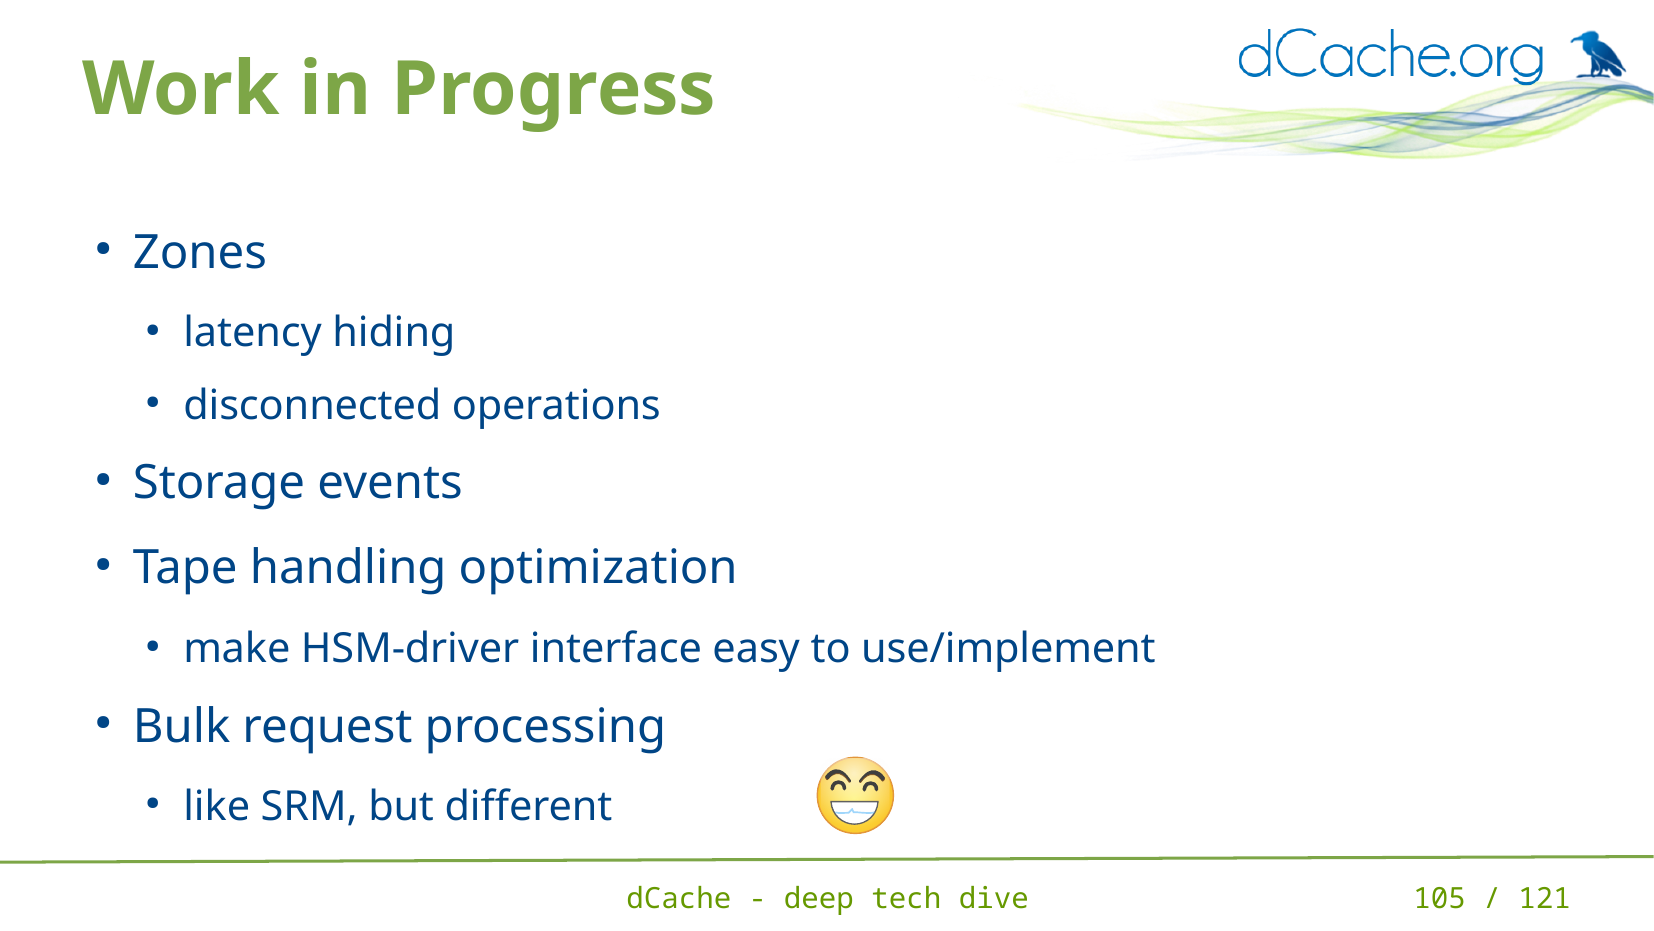

# Work in Progress
Zones
latency hiding
disconnected operations
Storage events
Tape handling optimization
make HSM-driver interface easy to use/implement
Bulk request processing
like SRM, but different
dCache - deep tech dive
105